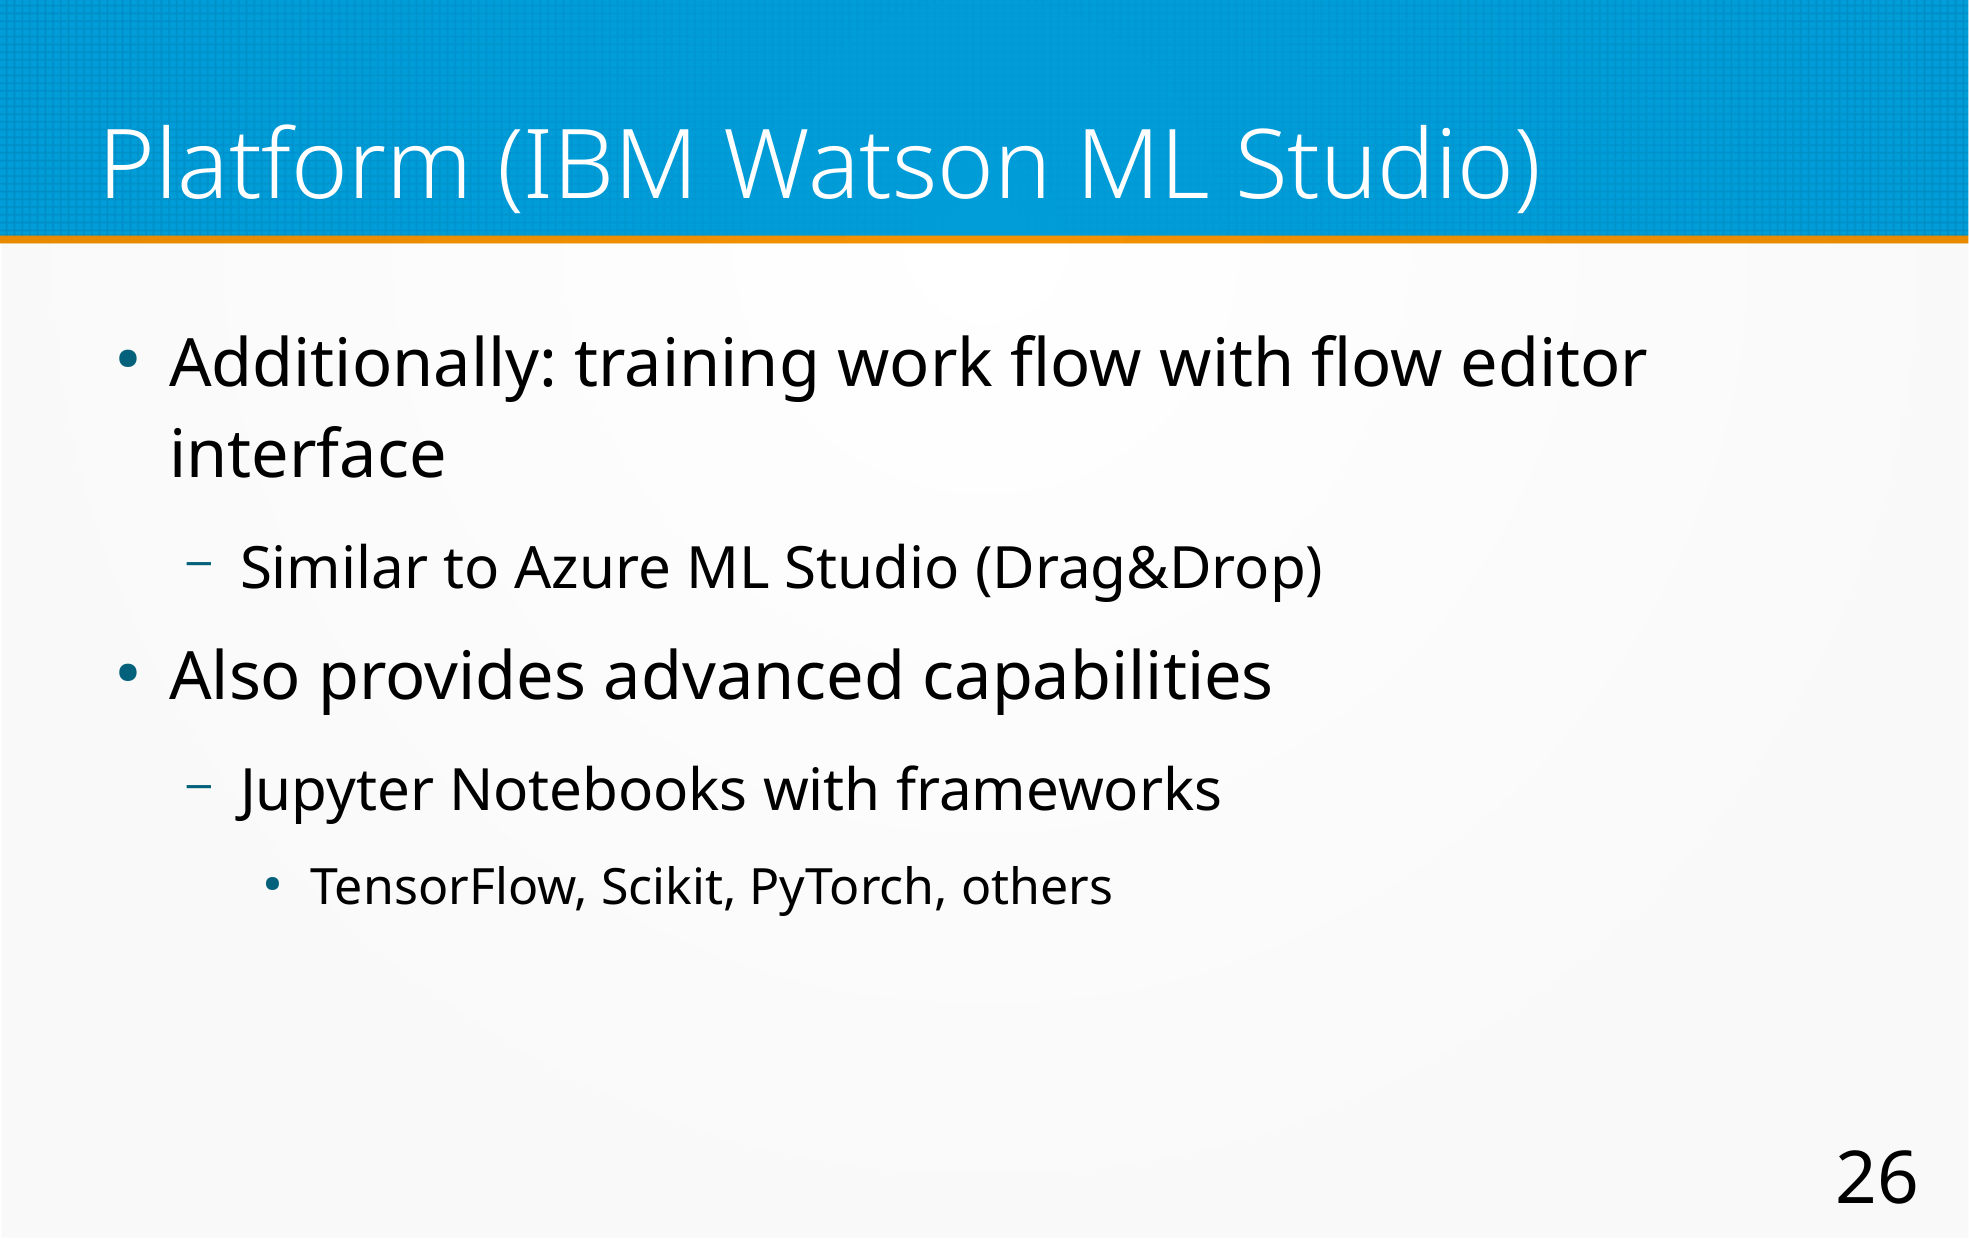

# Platform (IBM Watson ML Studio)
Additionally: training work flow with flow editor interface
Similar to Azure ML Studio (Drag&Drop)
Also provides advanced capabilities
Jupyter Notebooks with frameworks
TensorFlow, Scikit, PyTorch, others
26